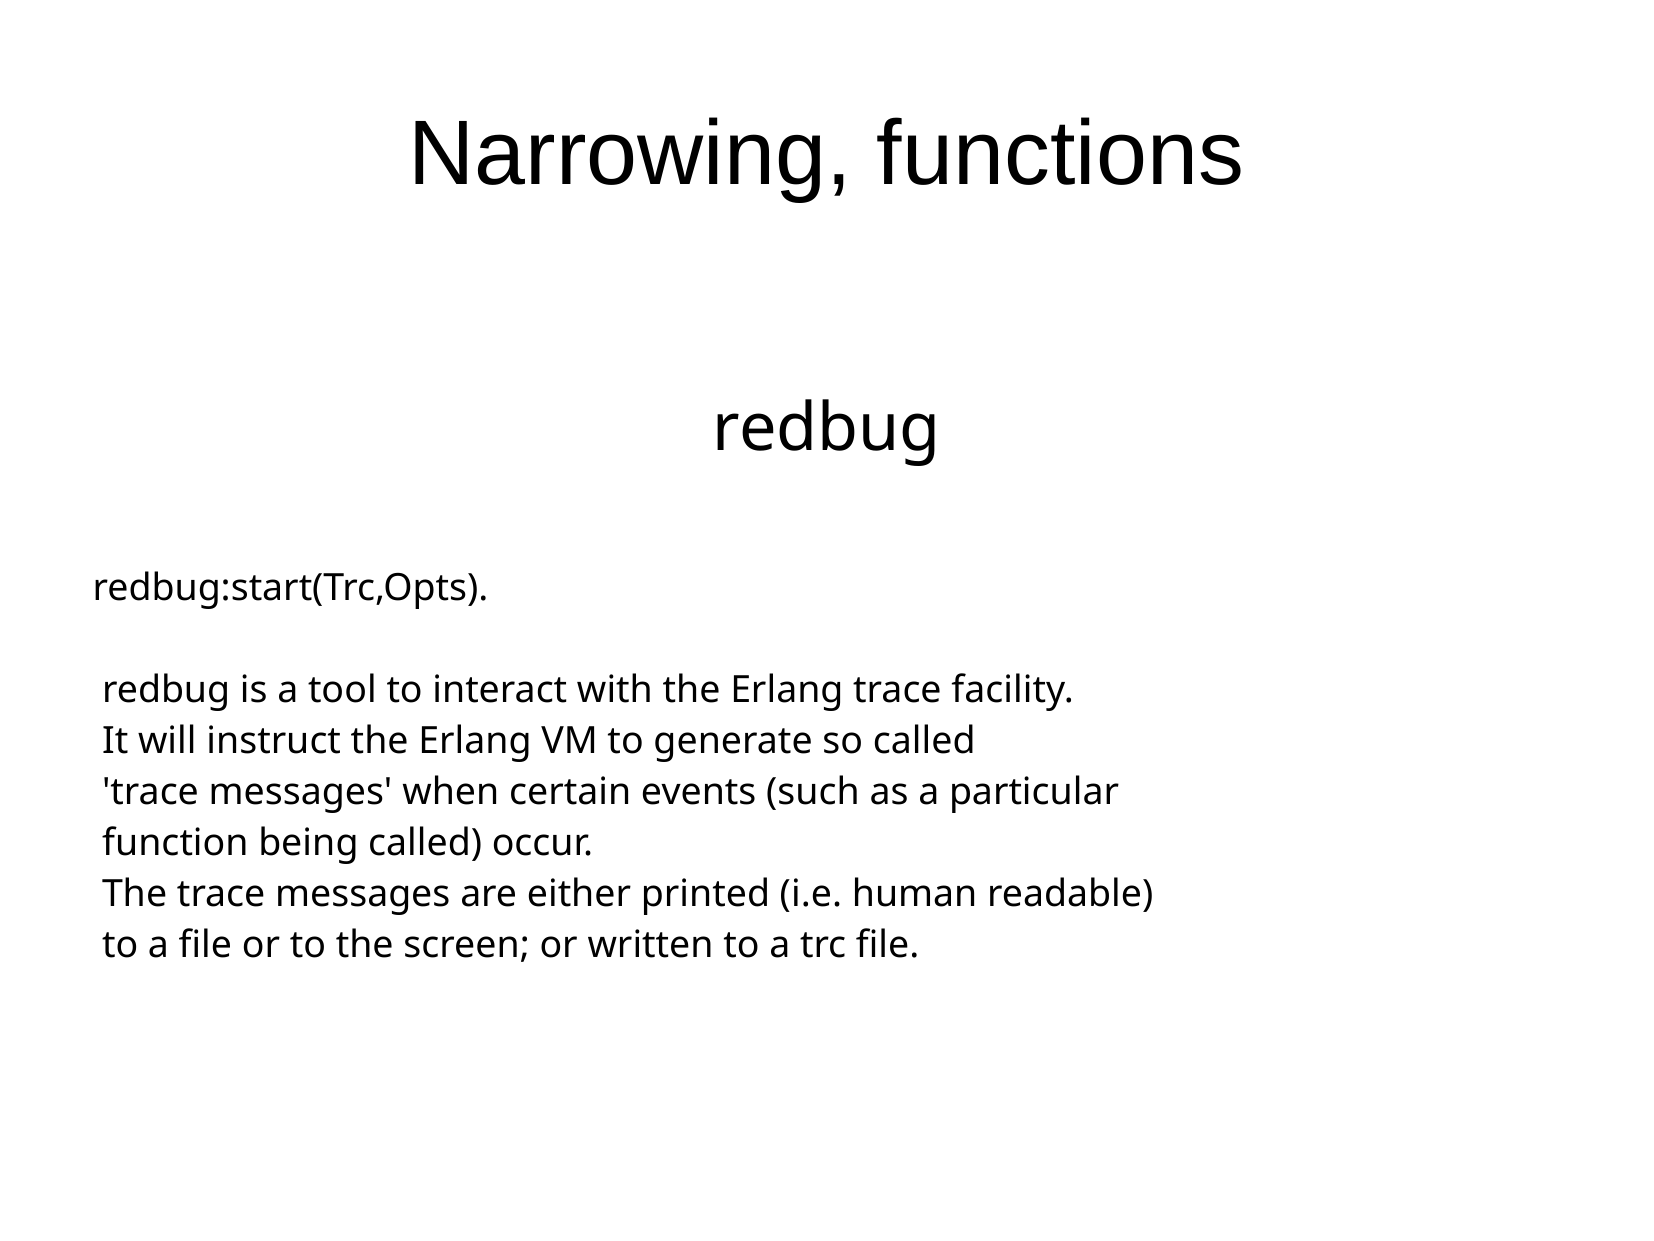

# Narrowing, functions
redbug
 redbug:start(Trc,Opts).
 redbug is a tool to interact with the Erlang trace facility.
 It will instruct the Erlang VM to generate so called
 'trace messages' when certain events (such as a particular
 function being called) occur.
 The trace messages are either printed (i.e. human readable)
 to a file or to the screen; or written to a trc file.